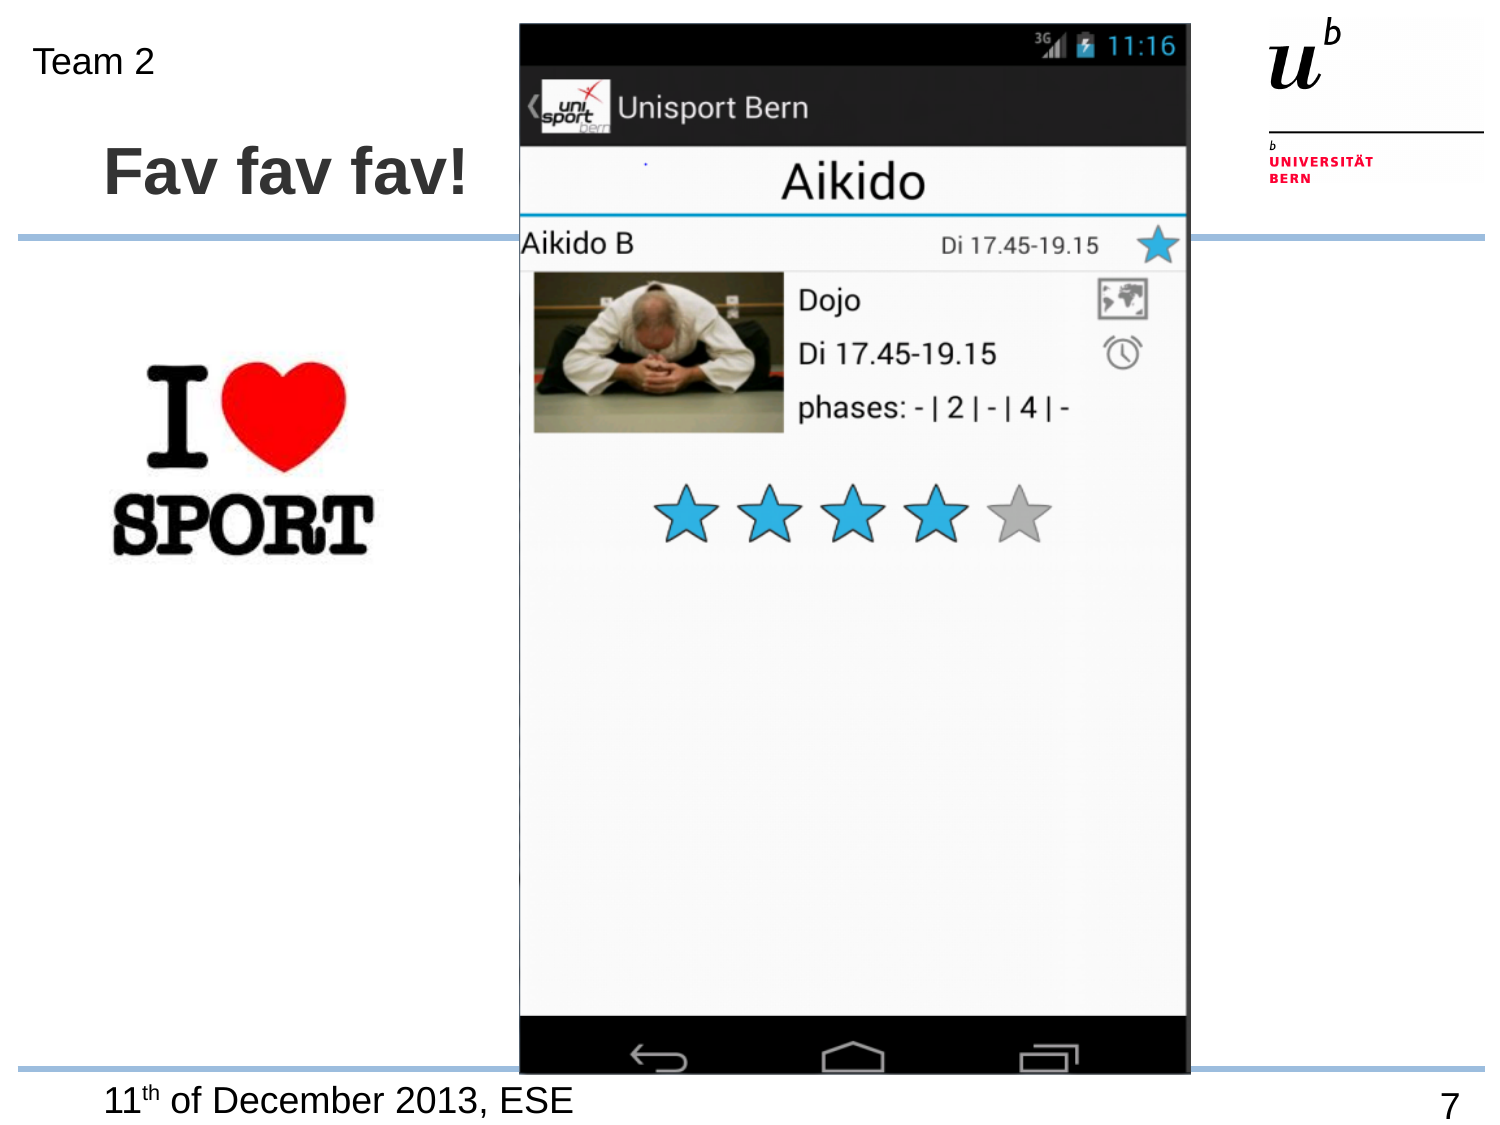

Team 2
# Fav fav fav!
11th of December 2013, ESE